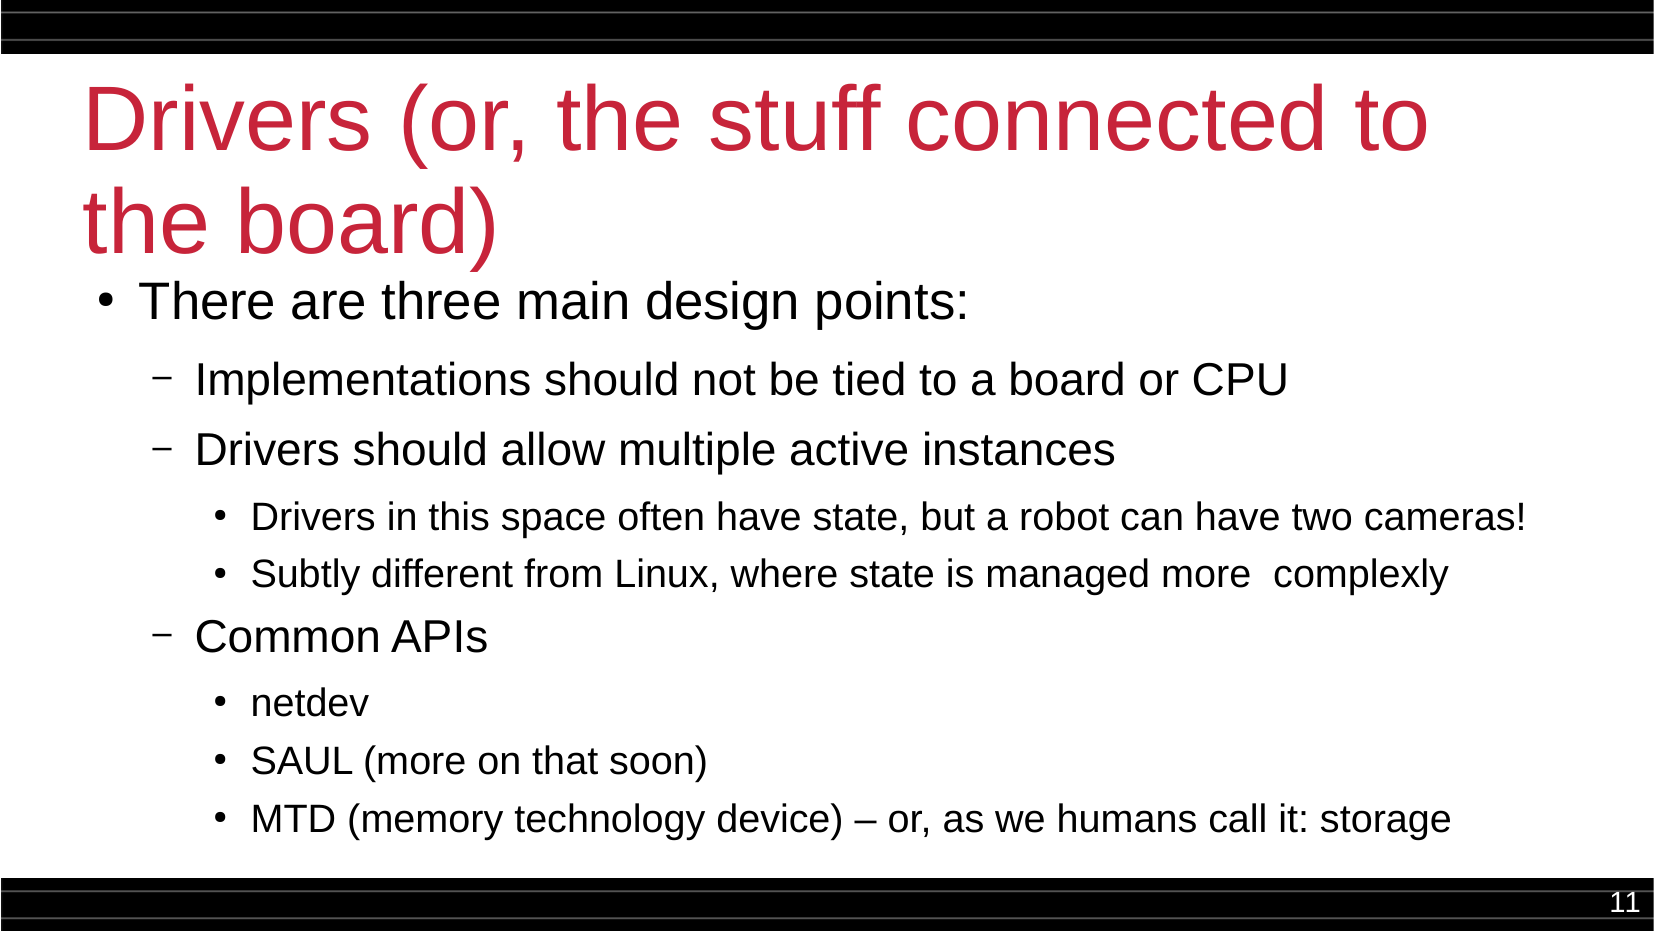

# Drivers (or, the stuff connected to the board)
There are three main design points:
Implementations should not be tied to a board or CPU
Drivers should allow multiple active instances
Drivers in this space often have state, but a robot can have two cameras!
Subtly different from Linux, where state is managed more complexly
Common APIs
netdev
SAUL (more on that soon)
MTD (memory technology device) – or, as we humans call it: storage